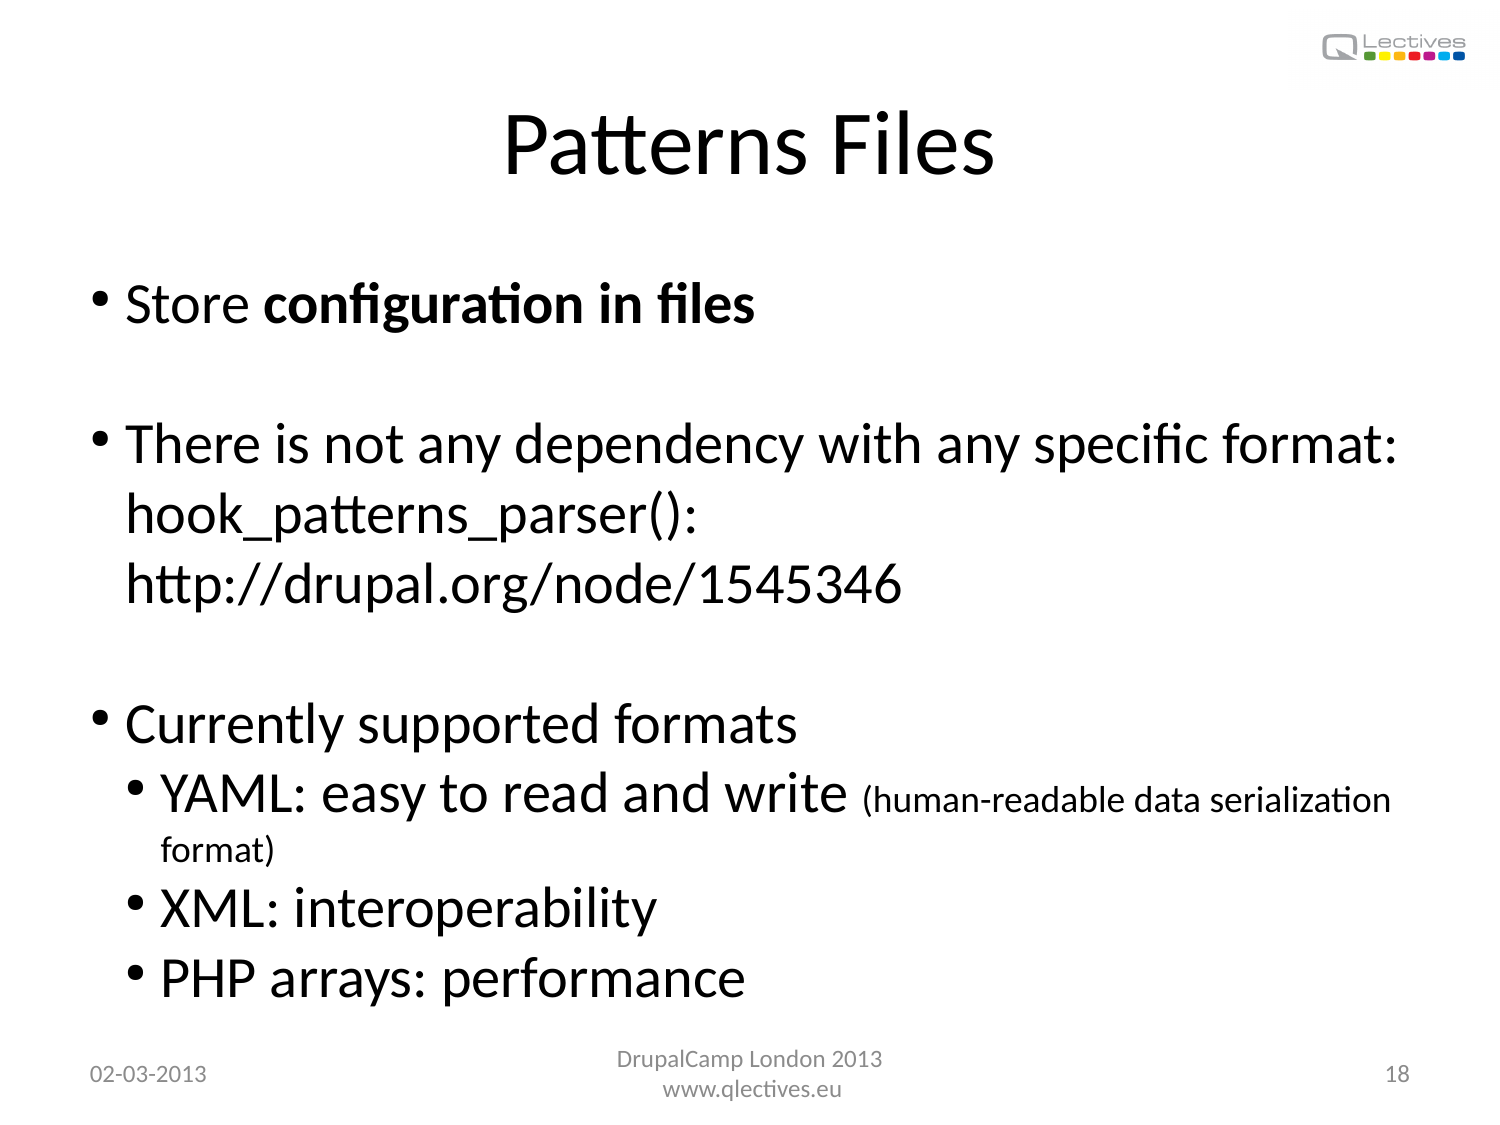

Patterns Files
Store configuration in files
There is not any dependency with any specific format: hook_patterns_parser(): http://drupal.org/node/1545346
Currently supported formats
YAML: easy to read and write (human-readable data serialization format)
XML: interoperability
PHP arrays: performance
02-03-2013
DrupalCamp London 2013
 www.qlectives.eu